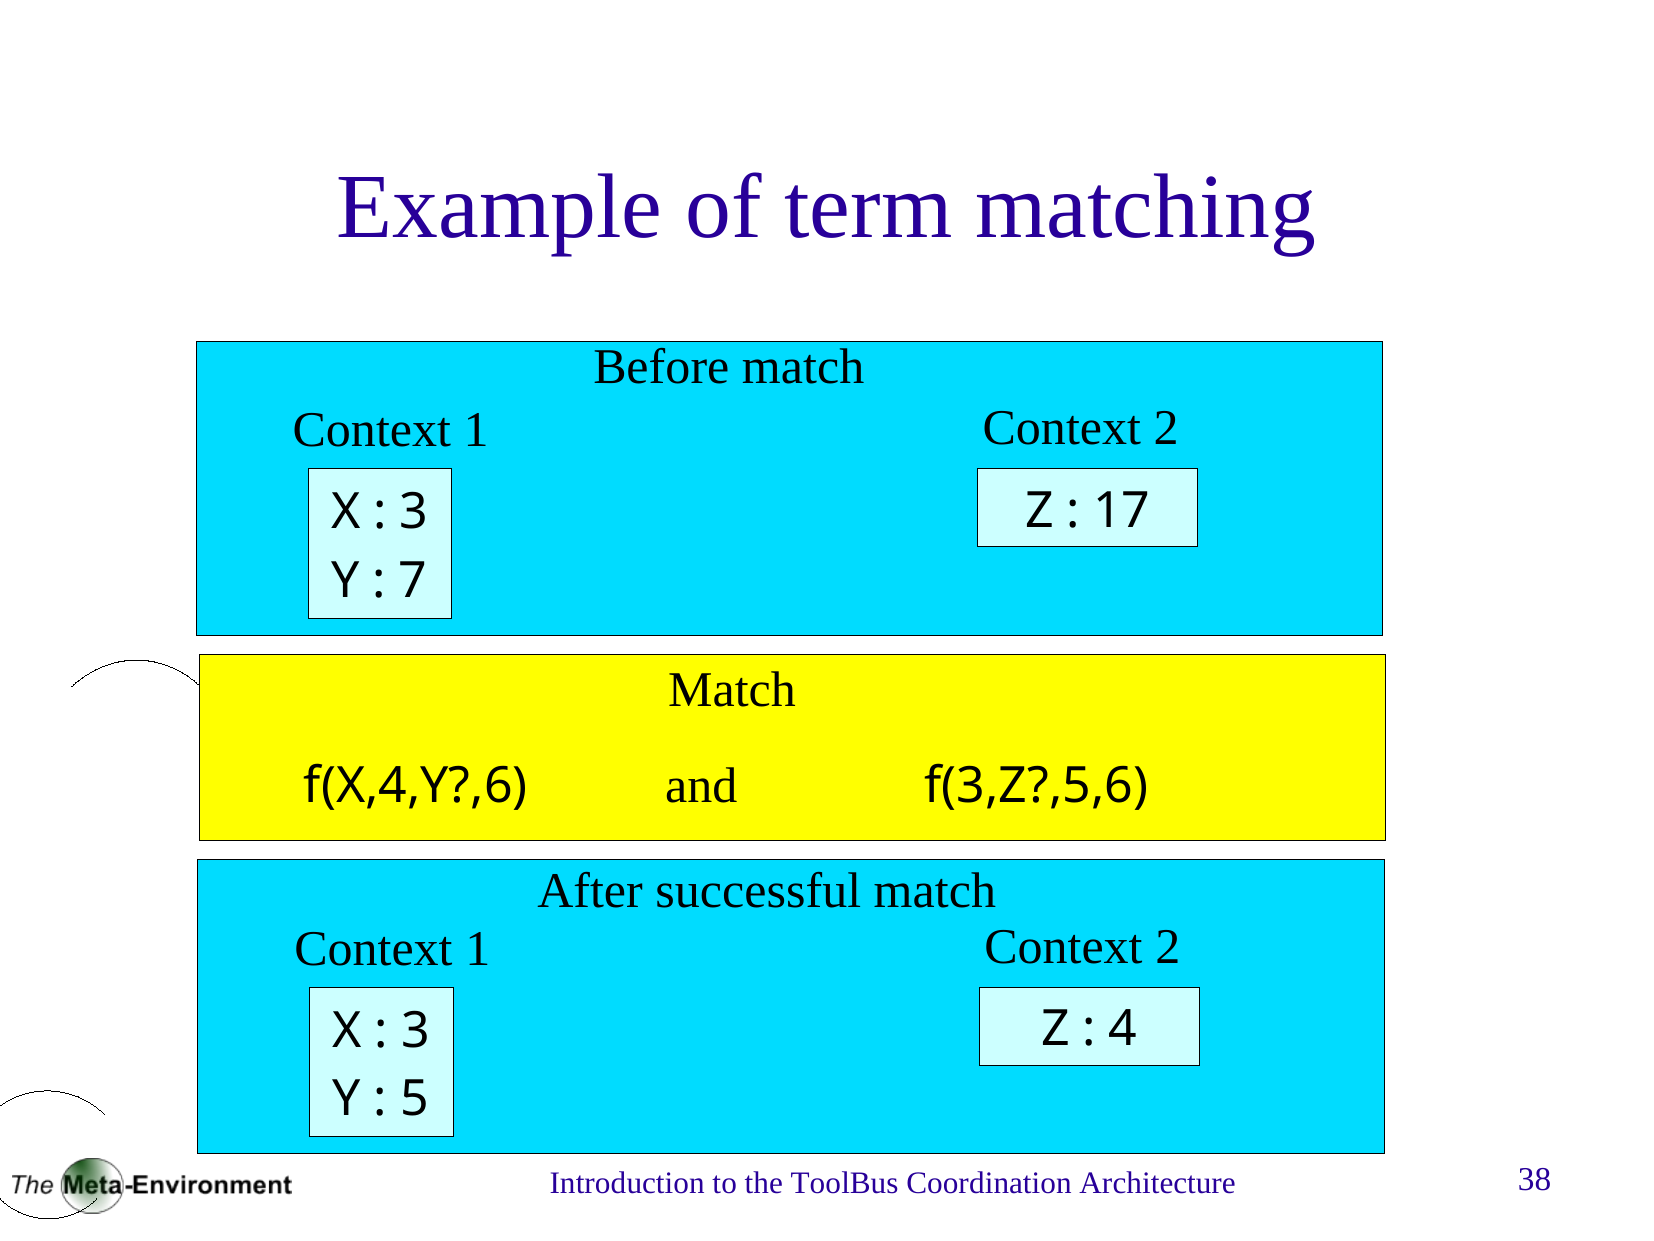

# Example of term matching
Before match
Context 2
Context 1
Z : 17
X : 3
Y : 7
Match
f(X,4,Y?,6) and f(3,Z?,5,6)
After successful match
Context 2
Context 1
Z : 4
X : 3
Y : 5